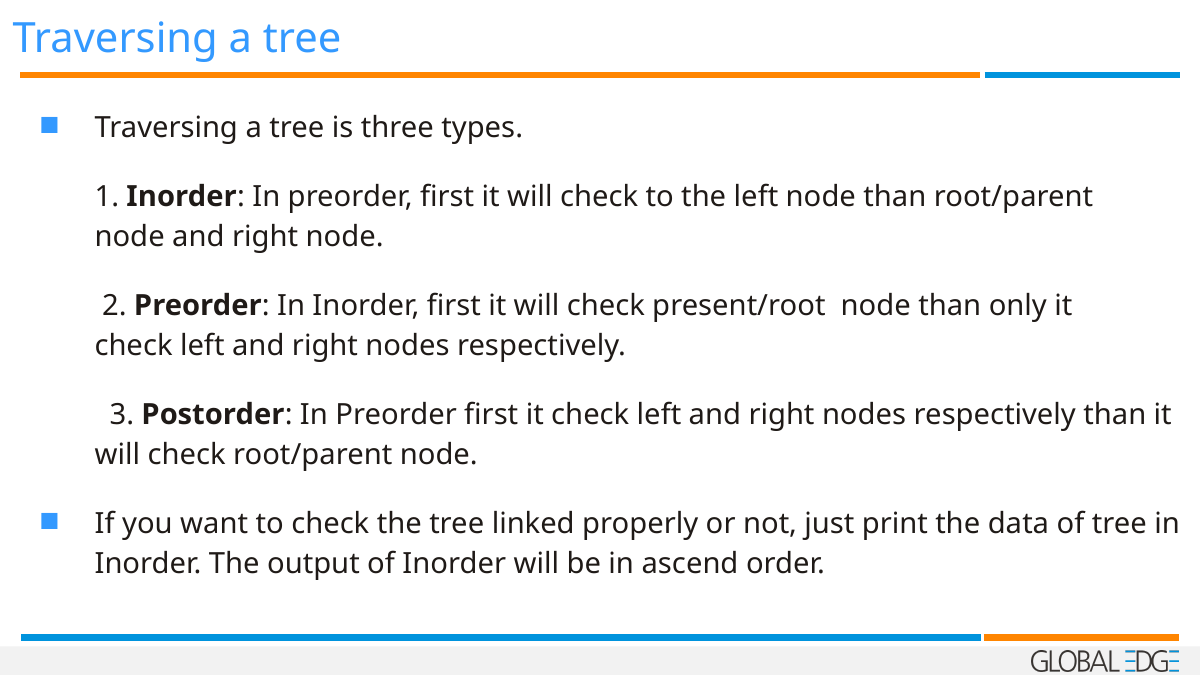

# Traversing a tree
Traversing a tree is three types.
1. Inorder: In preorder, first it will check to the left node than root/parent node and right node.
 2. Preorder: In Inorder, first it will check present/root node than only it check left and right nodes respectively.
 3. Postorder: In Preorder first it check left and right nodes respectively than it will check root/parent node.
If you want to check the tree linked properly or not, just print the data of tree in Inorder. The output of Inorder will be in ascend order.